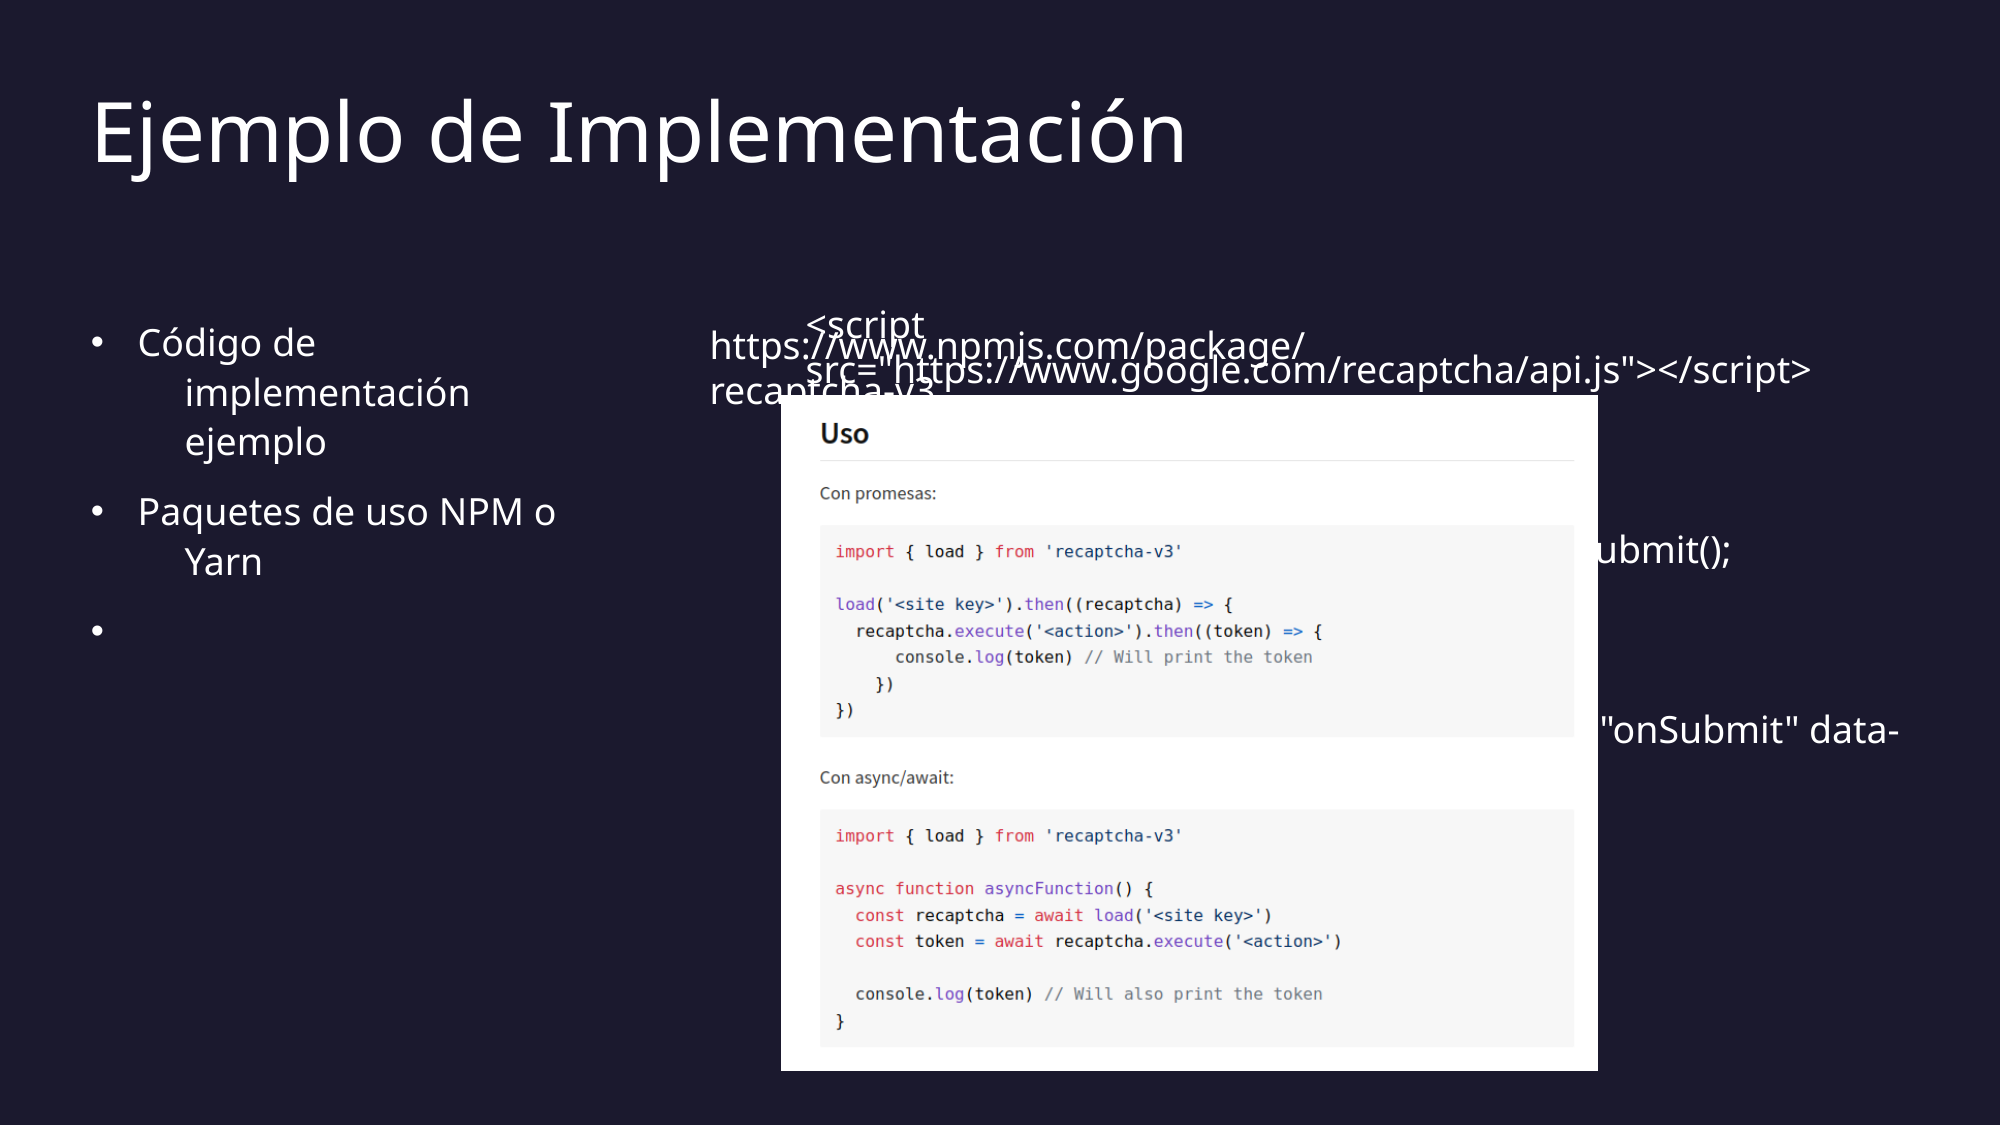

# Ejemplo de Implementación
<script src="https://www.google.com/recaptcha/api.js"></script>
<script>
function onSubmit(token) {
    document.getElementById("demo-form").submit();
}
</script>
<button class="g-recaptcha" data-sitekey="reCAPTCHA_site_key" data-callback="onSubmit" data-action="submit">Enviar</button>
Código de implementación ejemplo
Paquetes de uso NPM o Yarn
https://www.npmjs.com/package/recaptcha-v3